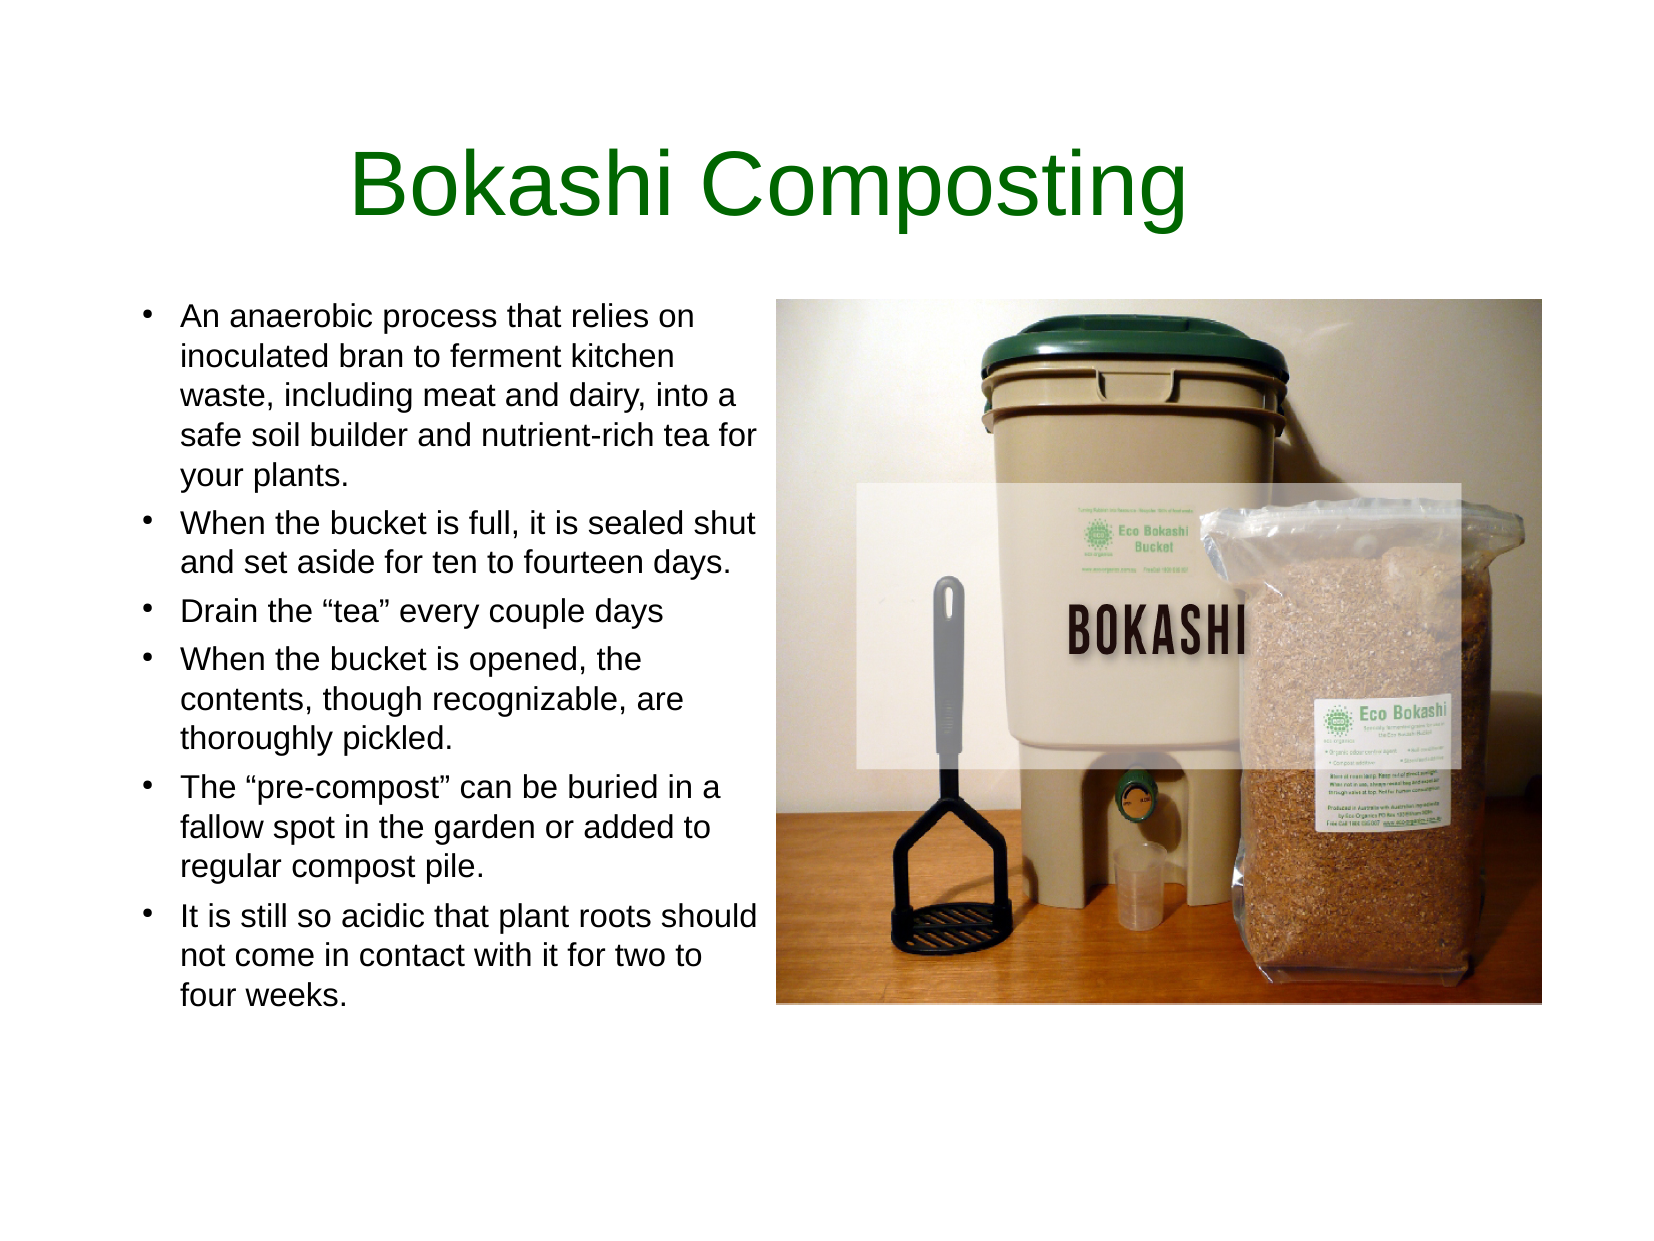

# Bokashi Composting
An anaerobic process that relies on inoculated bran to ferment kitchen waste, including meat and dairy, into a safe soil builder and nutrient-rich tea for your plants.
When the bucket is full, it is sealed shut and set aside for ten to fourteen days.
Drain the “tea” every couple days
When the bucket is opened, the contents, though recognizable, are thoroughly pickled.
The “pre-compost” can be buried in a fallow spot in the garden or added to regular compost pile.
It is still so acidic that plant roots should not come in contact with it for two to four weeks.